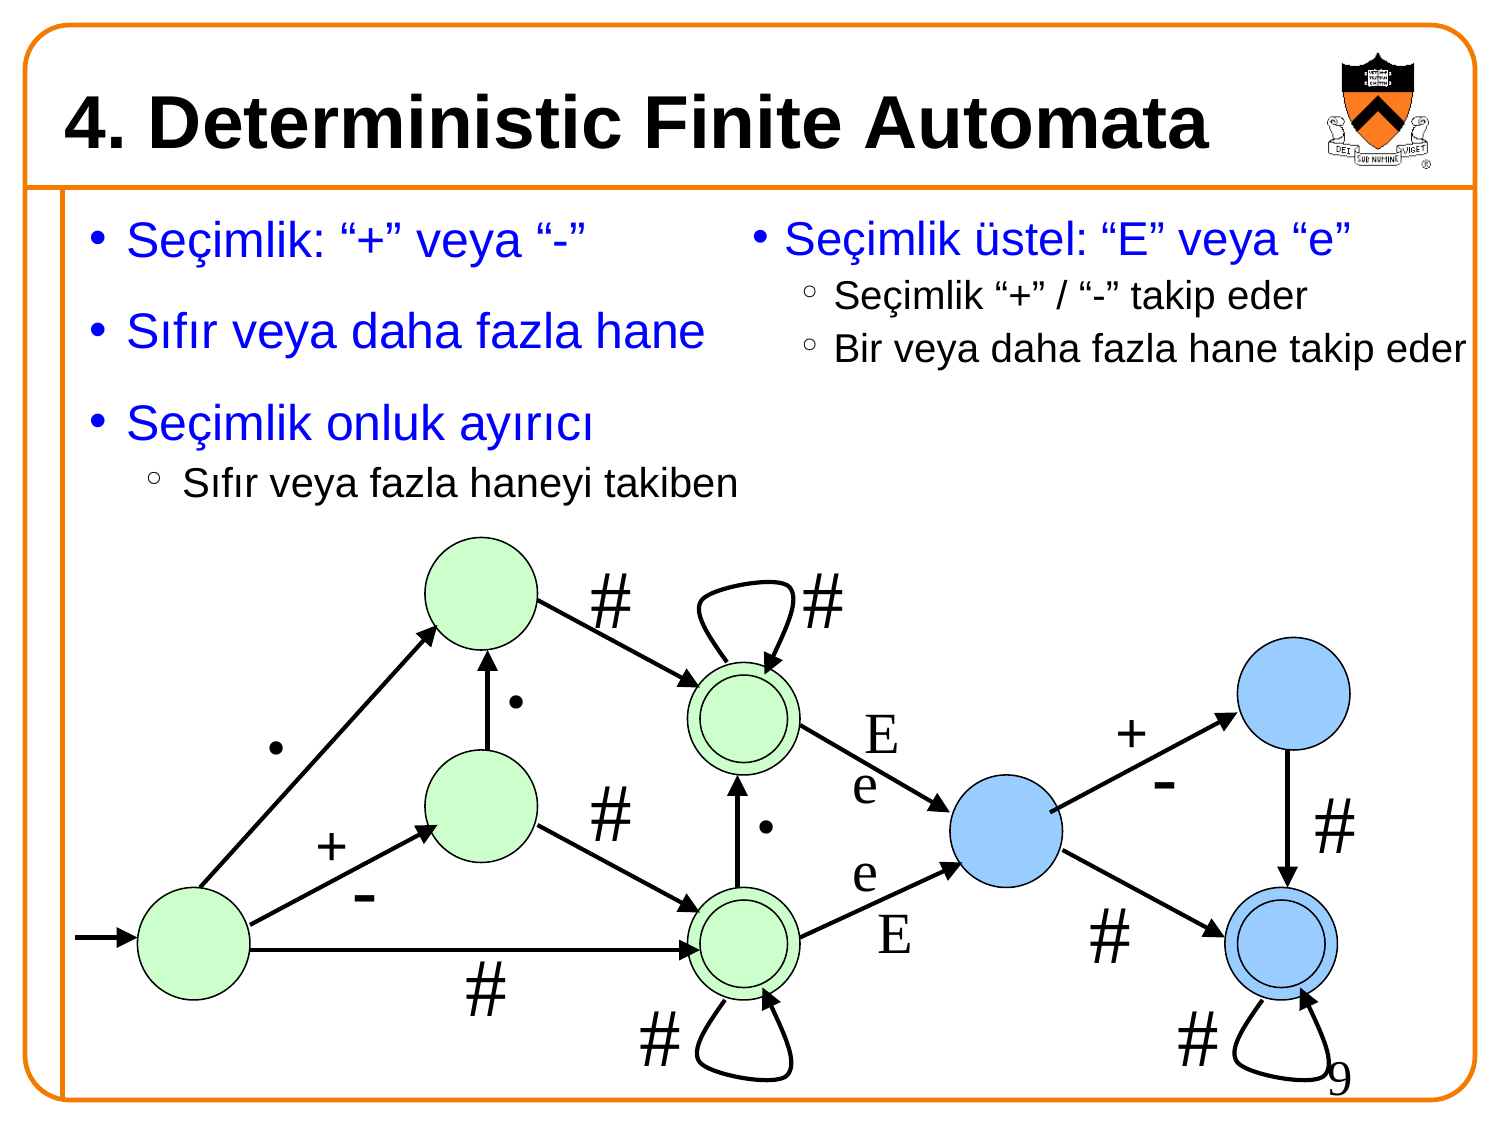

# 4. Deterministic Finite Automata
Seçimlik: “+” veya “-”
Sıfır veya daha fazla hane
Seçimlik onluk ayırıcı
Sıfır veya fazla haneyi takiben
Seçimlik üstel: “E” veya “e”
Seçimlik “+” / “-” takip eder
Bir veya daha fazla hane takip eder
#
#
.
.
E
+
.
-
e
#
#
+
e
-
#
E
#
#
#
9